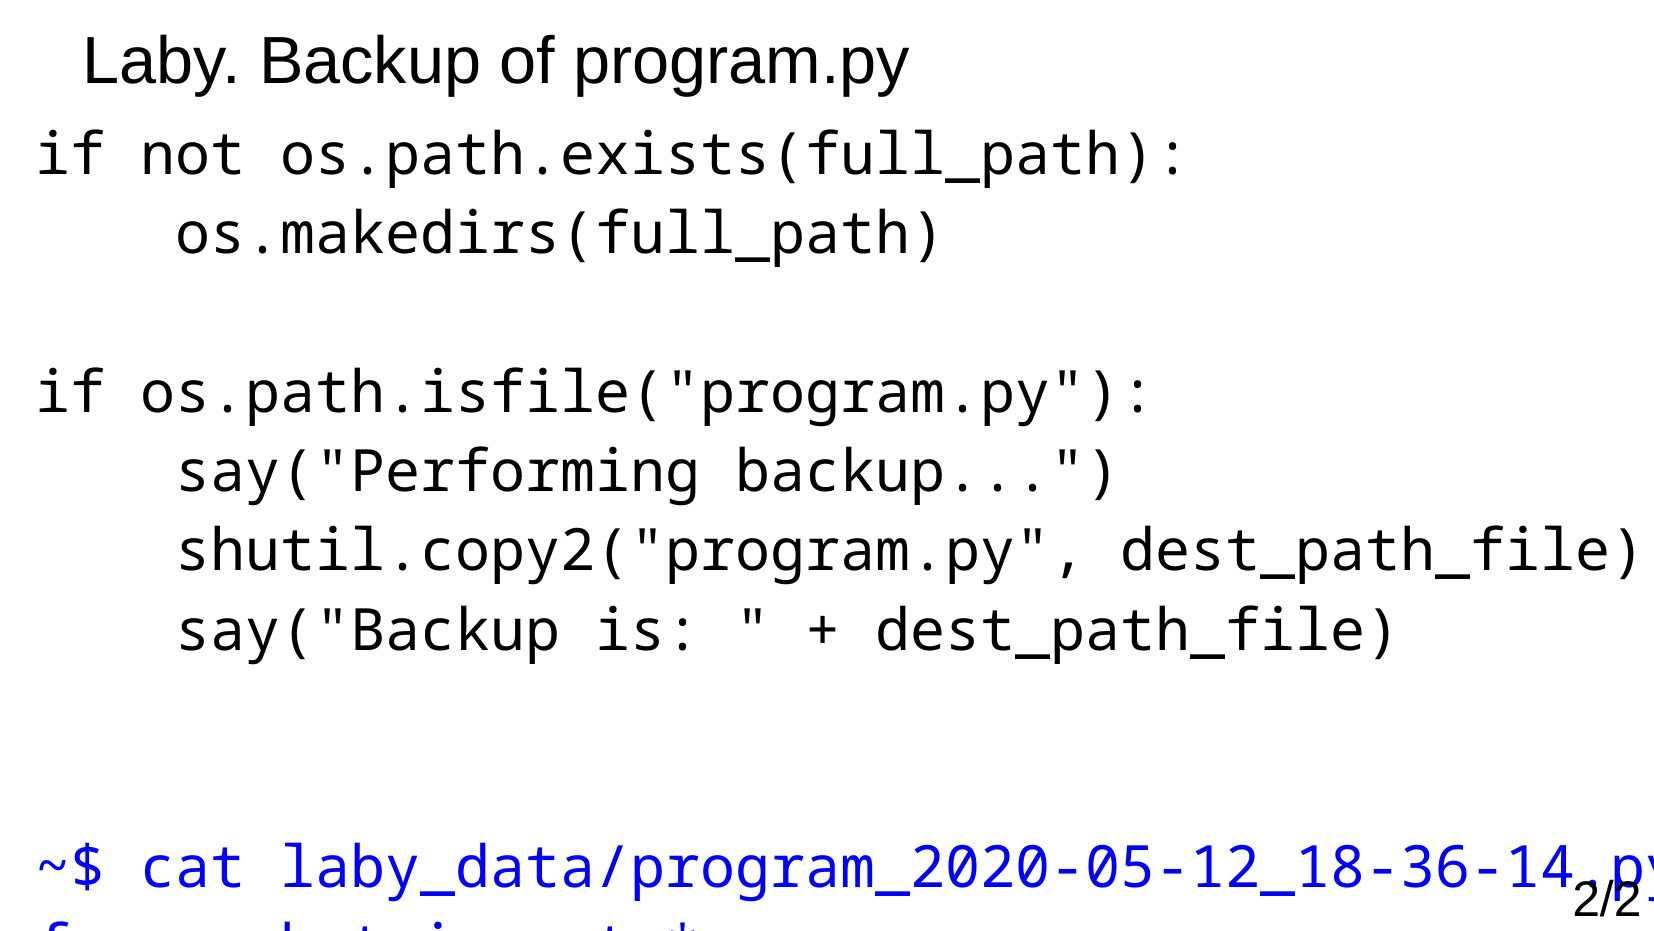

# Laby. Backup of program.py
if not os.path.exists(full_path):
 os.makedirs(full_path)
if os.path.isfile("program.py"):
 say("Performing backup...")
 shutil.copy2("program.py", dest_path_file)
 say("Backup is: " + dest_path_file)
~$ cat laby_data/program_2020-05-12_18-36-14.py
from robot import *
import os
import time
import shutil
2/2